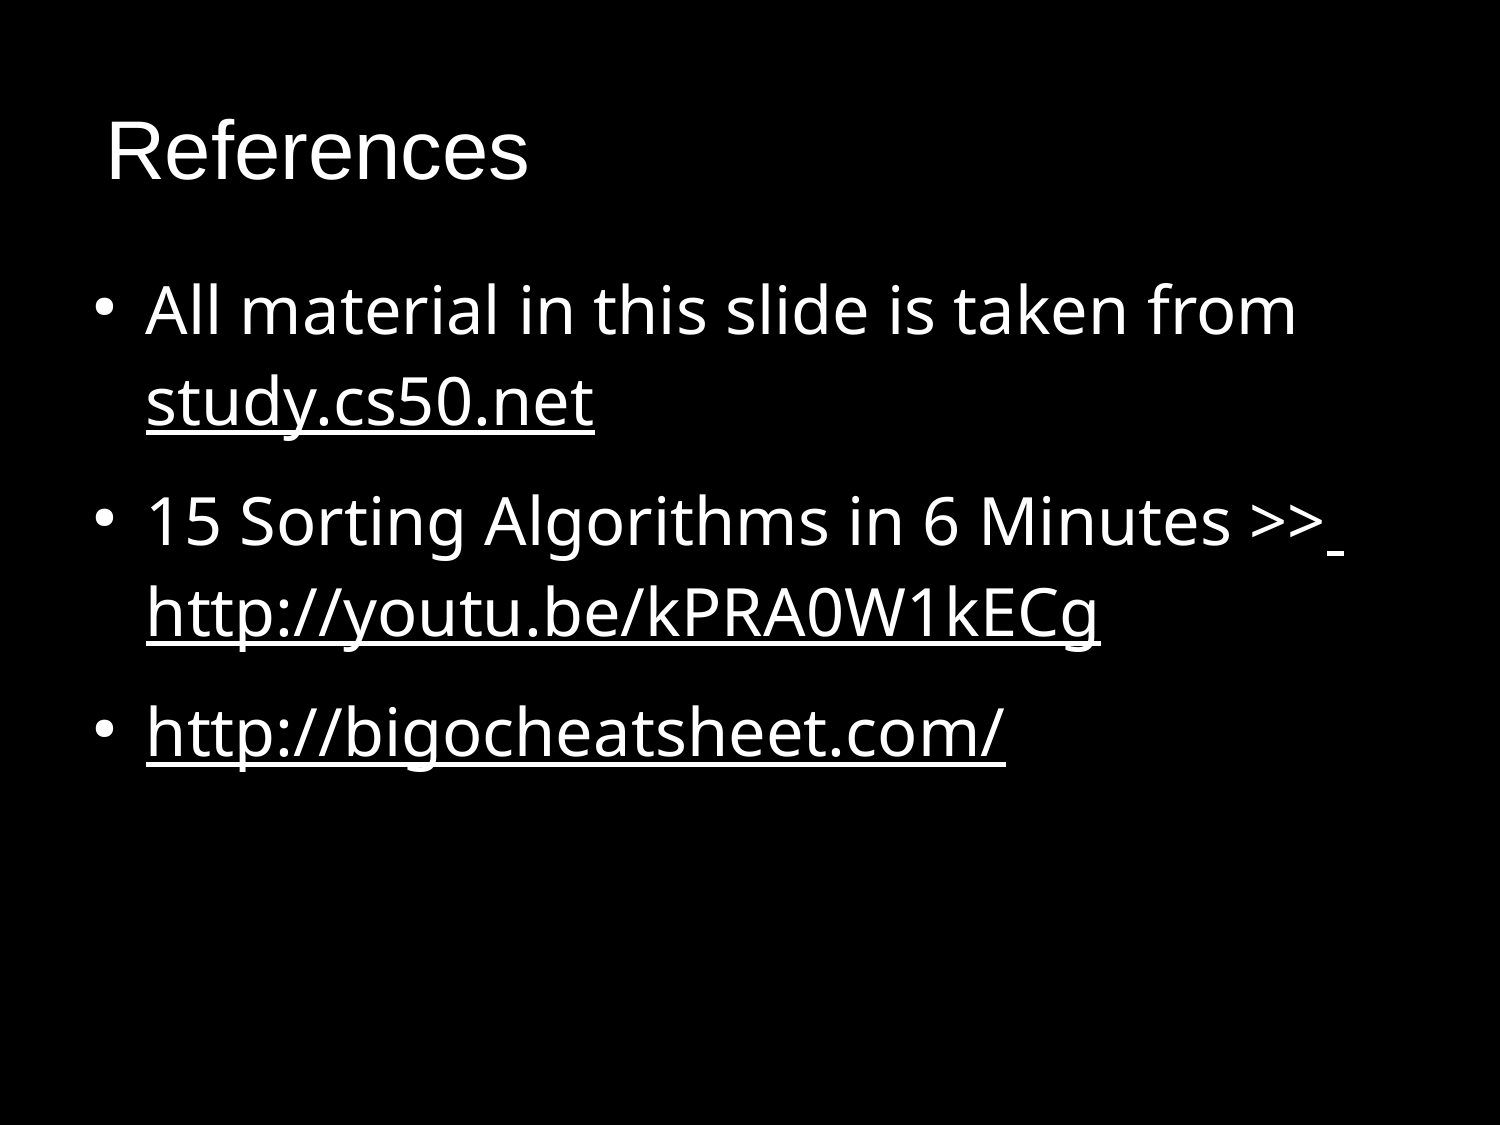

# References
All material in this slide is taken from study.cs50.net
15 Sorting Algorithms in 6 Minutes >> http://youtu.be/kPRA0W1kECg
http://bigocheatsheet.com/